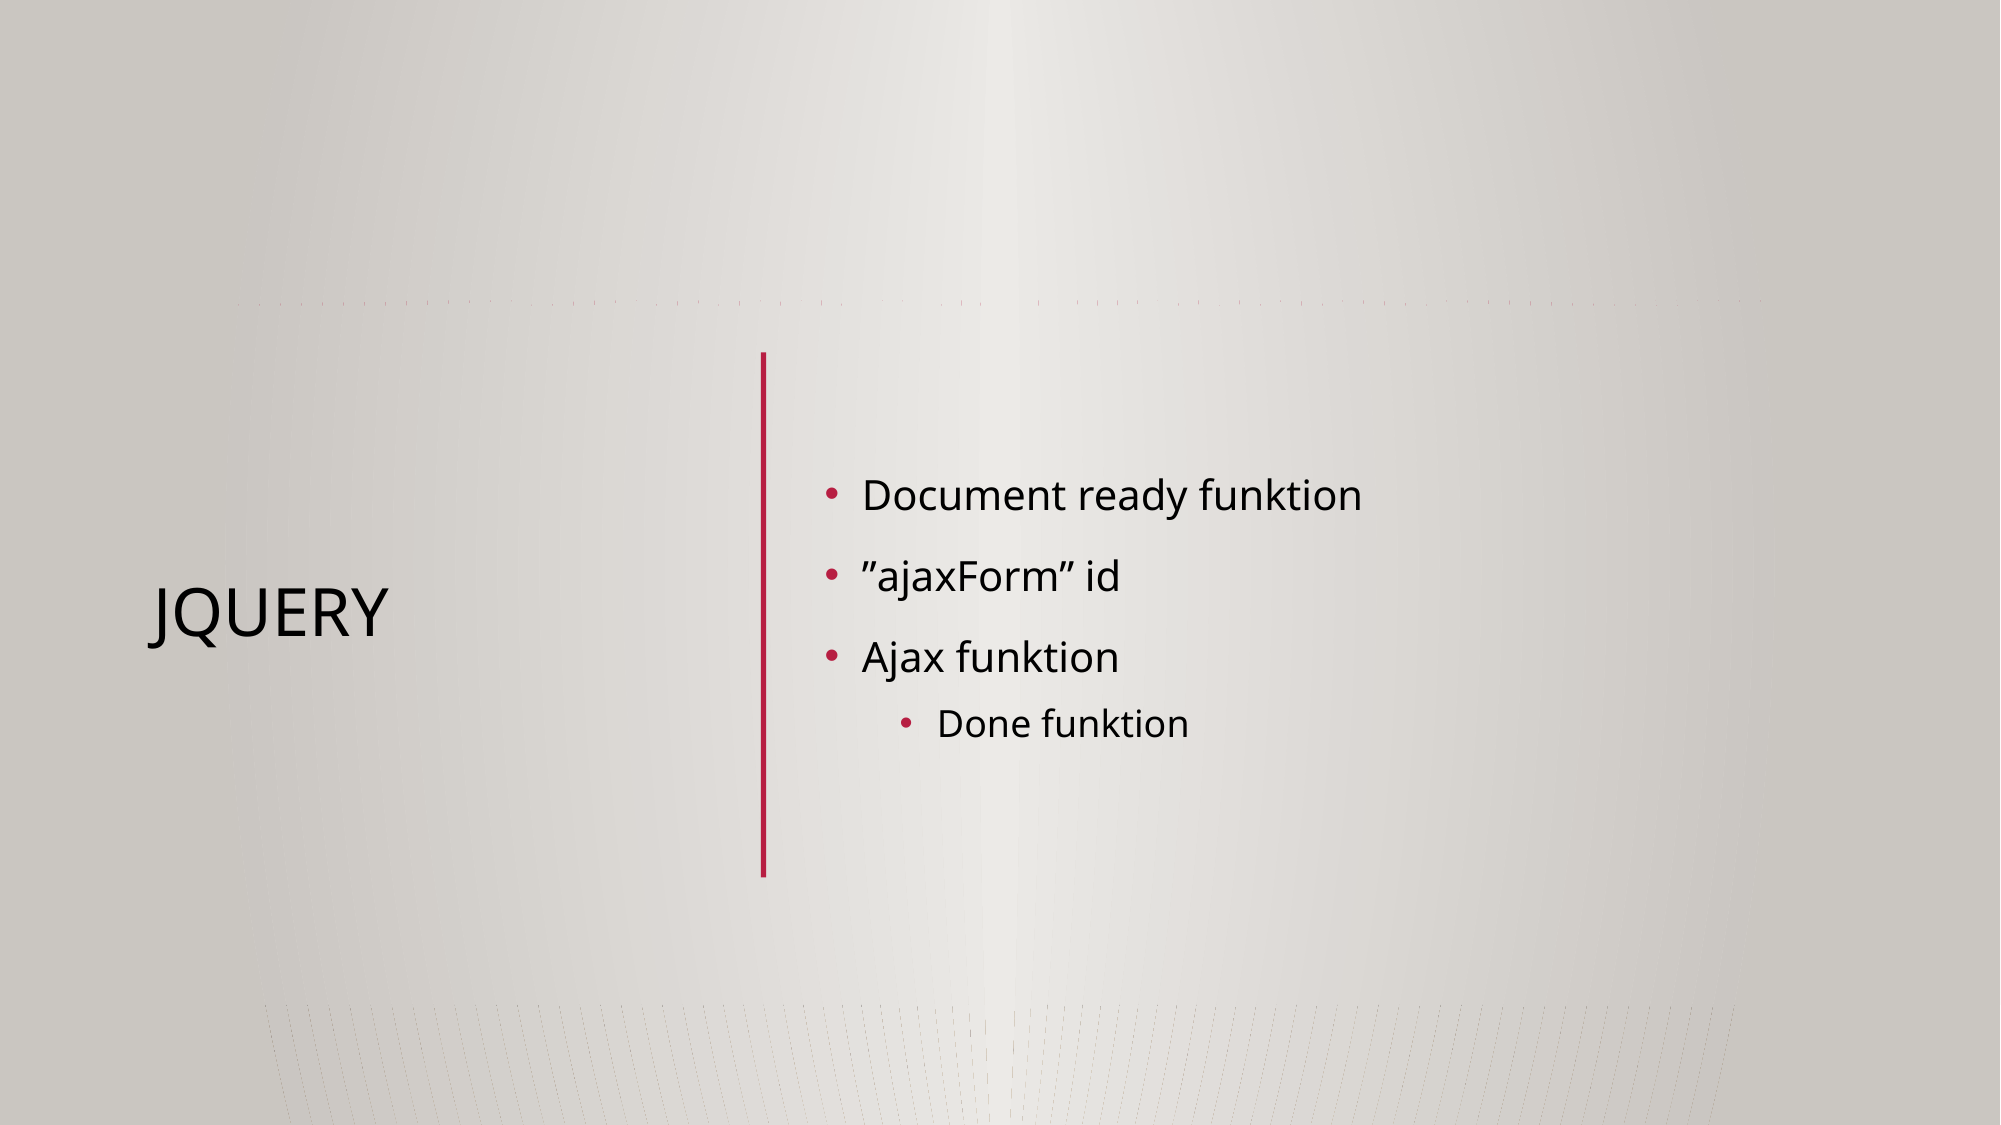

# jQuery
Document ready funktion
”ajaxForm” id
Ajax funktion
Done funktion